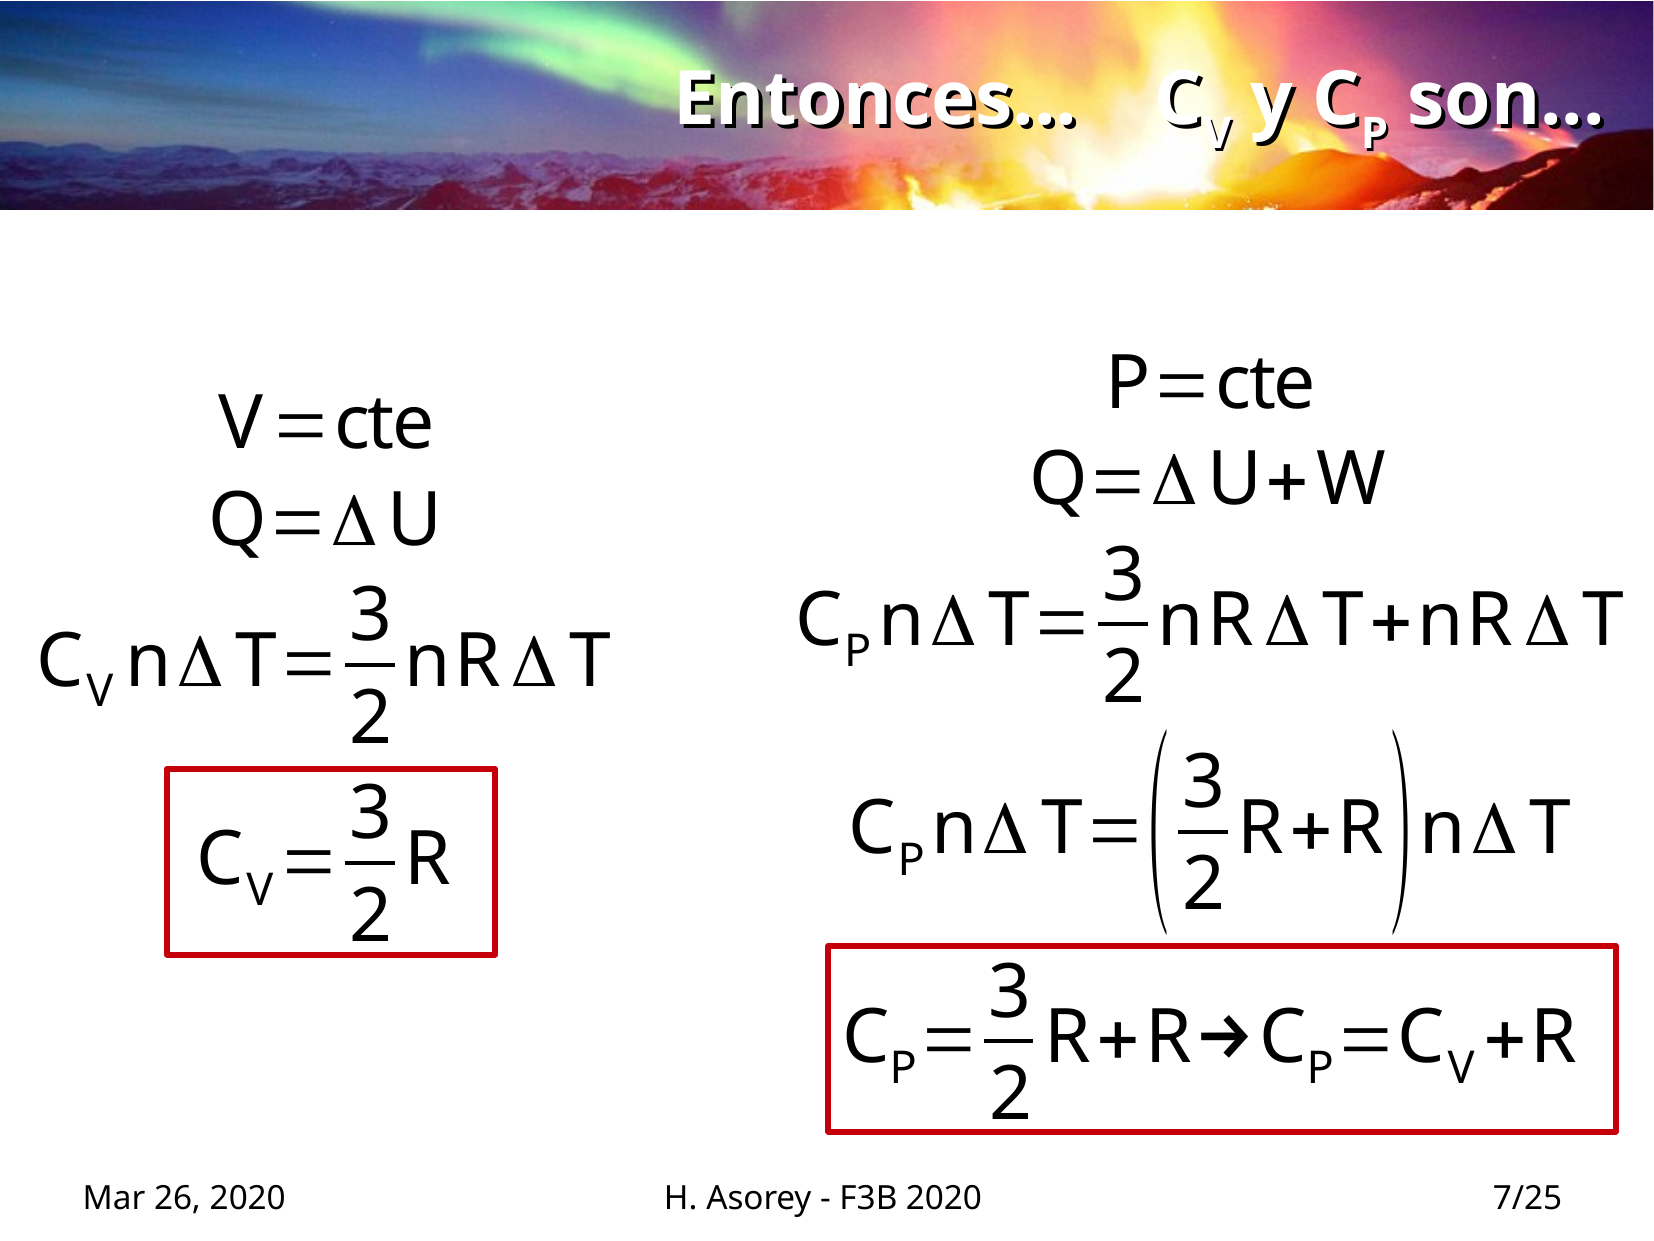

# Entonces... CV y CP son...
Mar 26, 2020
H. Asorey - F3B 2020
7